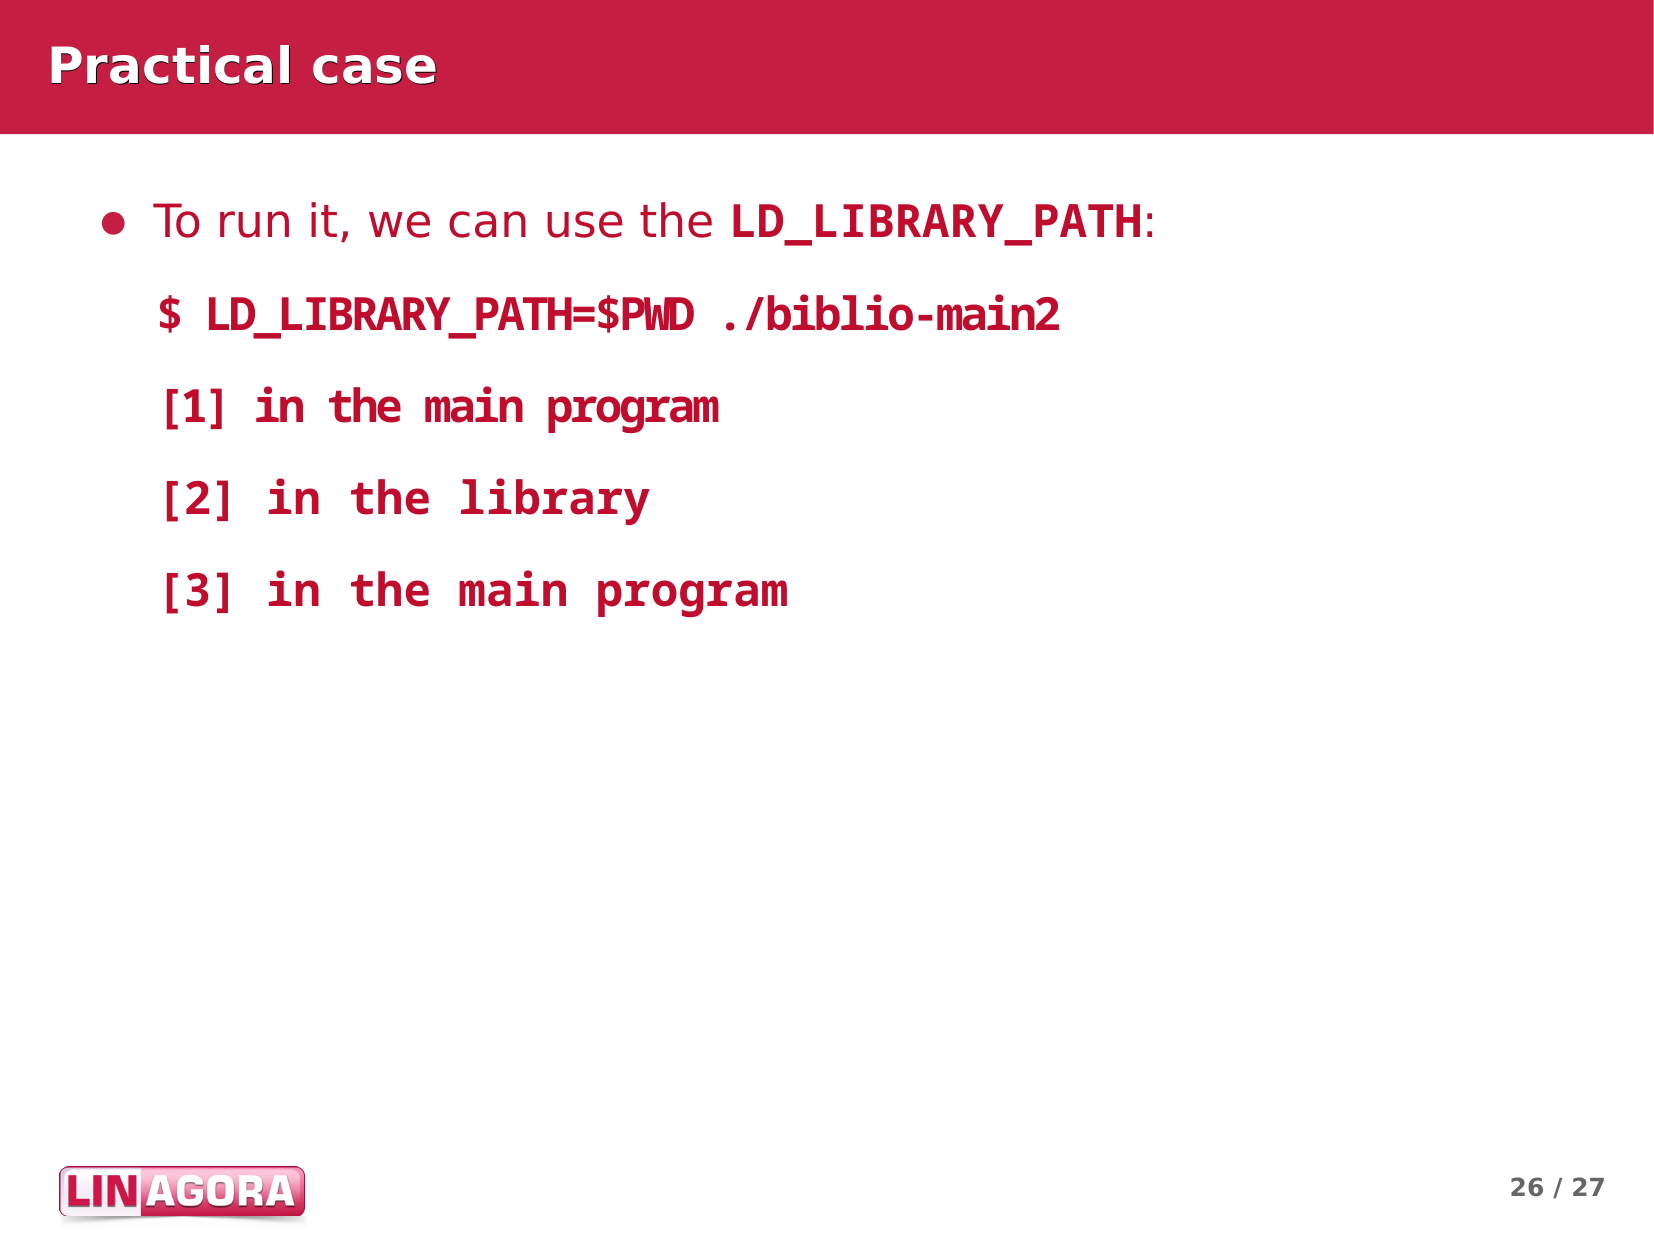

# Practical case
To run it, we can use the LD_LIBRARY_PATH:
$ LD_LIBRARY_PATH=$PWD ./biblio-main2
[1] in the main program
[2] in the library
[3] in the main program